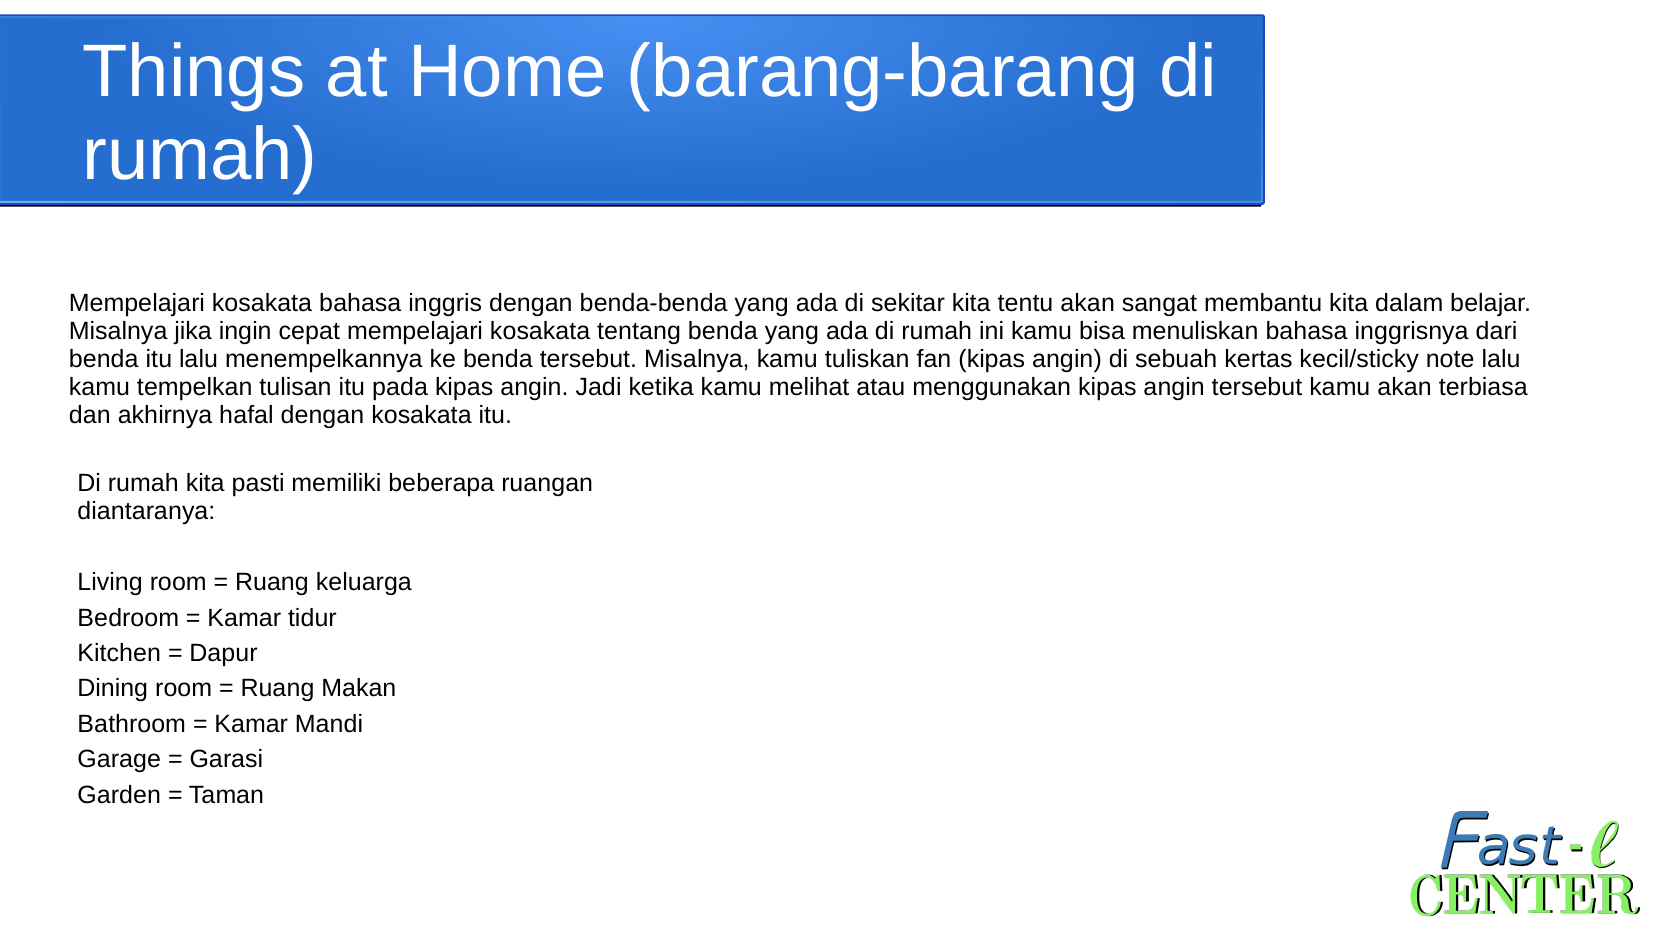

# Things at Home (barang-barang di rumah)
Mempelajari kosakata bahasa inggris dengan benda-benda yang ada di sekitar kita tentu akan sangat membantu kita dalam belajar. Misalnya jika ingin cepat mempelajari kosakata tentang benda yang ada di rumah ini kamu bisa menuliskan bahasa inggrisnya dari benda itu lalu menempelkannya ke benda tersebut. Misalnya, kamu tuliskan fan (kipas angin) di sebuah kertas kecil/sticky note lalu kamu tempelkan tulisan itu pada kipas angin. Jadi ketika kamu melihat atau menggunakan kipas angin tersebut kamu akan terbiasa dan akhirnya hafal dengan kosakata itu.
Di rumah kita pasti memiliki beberapa ruangan diantaranya:
Living room = Ruang keluarga
Bedroom = Kamar tidur
Kitchen = Dapur
Dining room = Ruang Makan
Bathroom = Kamar Mandi
Garage = Garasi
Garden = Taman